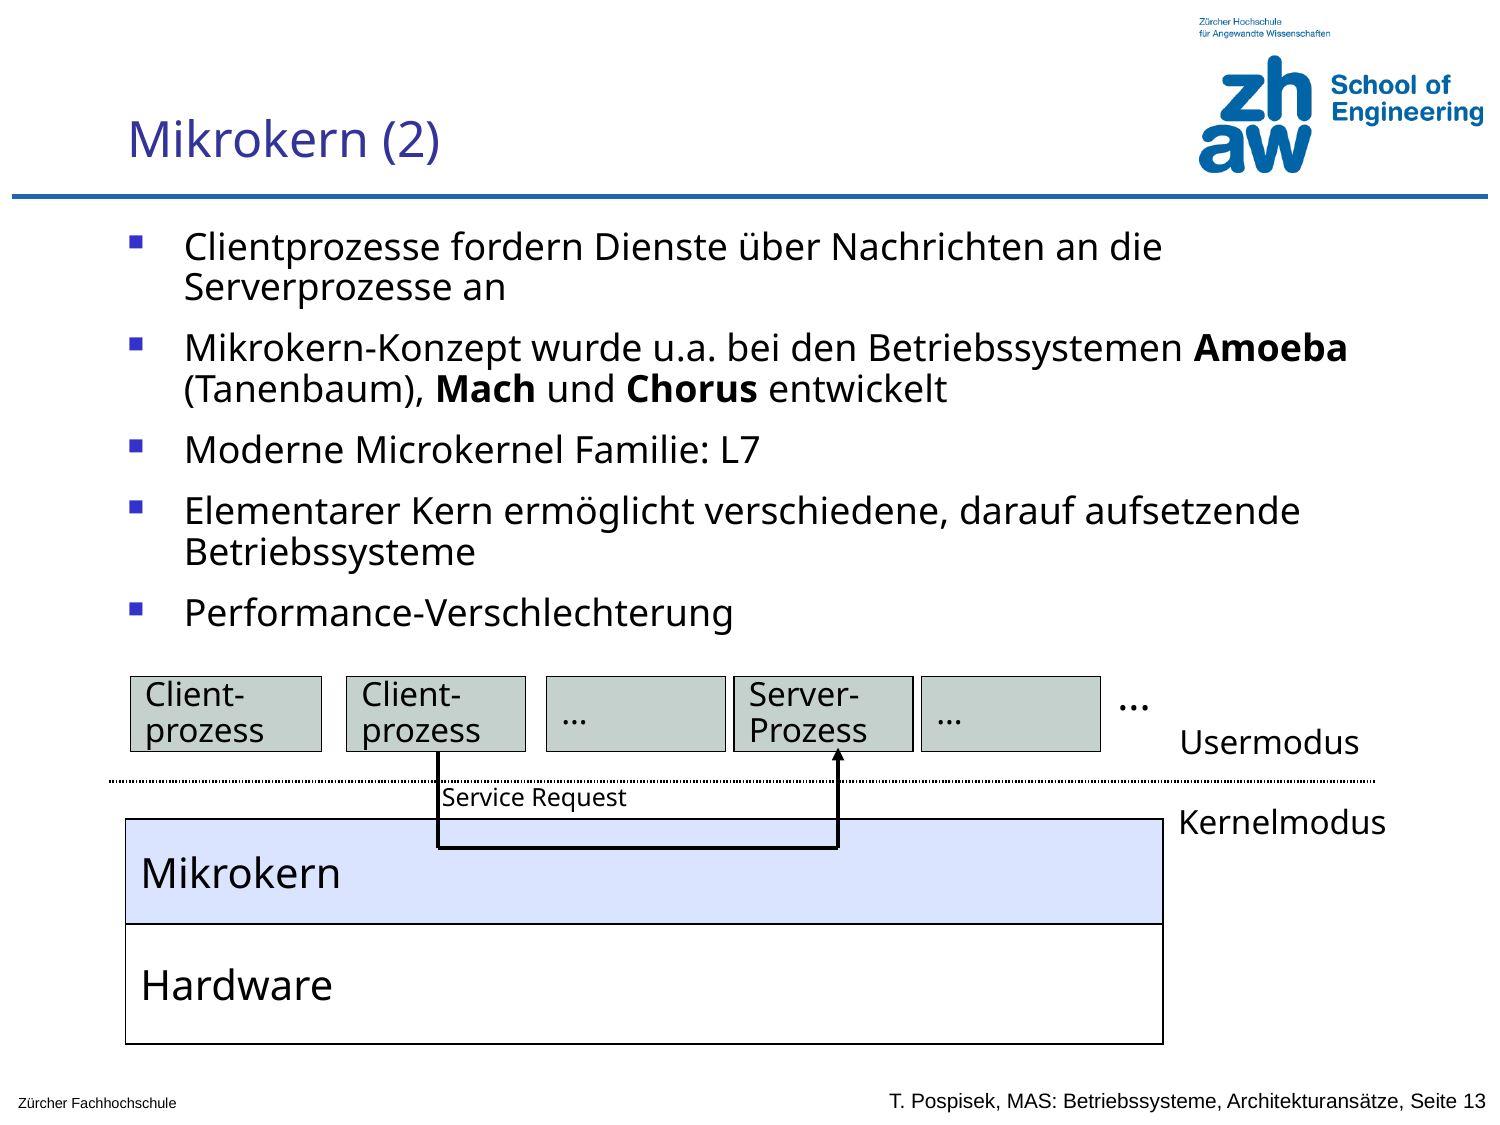

# Mikrokern (2)
Clientprozesse fordern Dienste über Nachrichten an die Serverprozesse an
Mikrokern-Konzept wurde u.a. bei den Betriebssystemen Amoeba (Tanenbaum), Mach und Chorus entwickelt
Moderne Microkernel Familie: L7
Elementarer Kern ermöglicht verschiedene, darauf aufsetzende Betriebssysteme
Performance-Verschlechterung
...
Client-
prozess
Client-
prozess
…
Server-
Prozess
…
Usermodus
Service Request
Kernelmodus
Mikrokern
Hardware